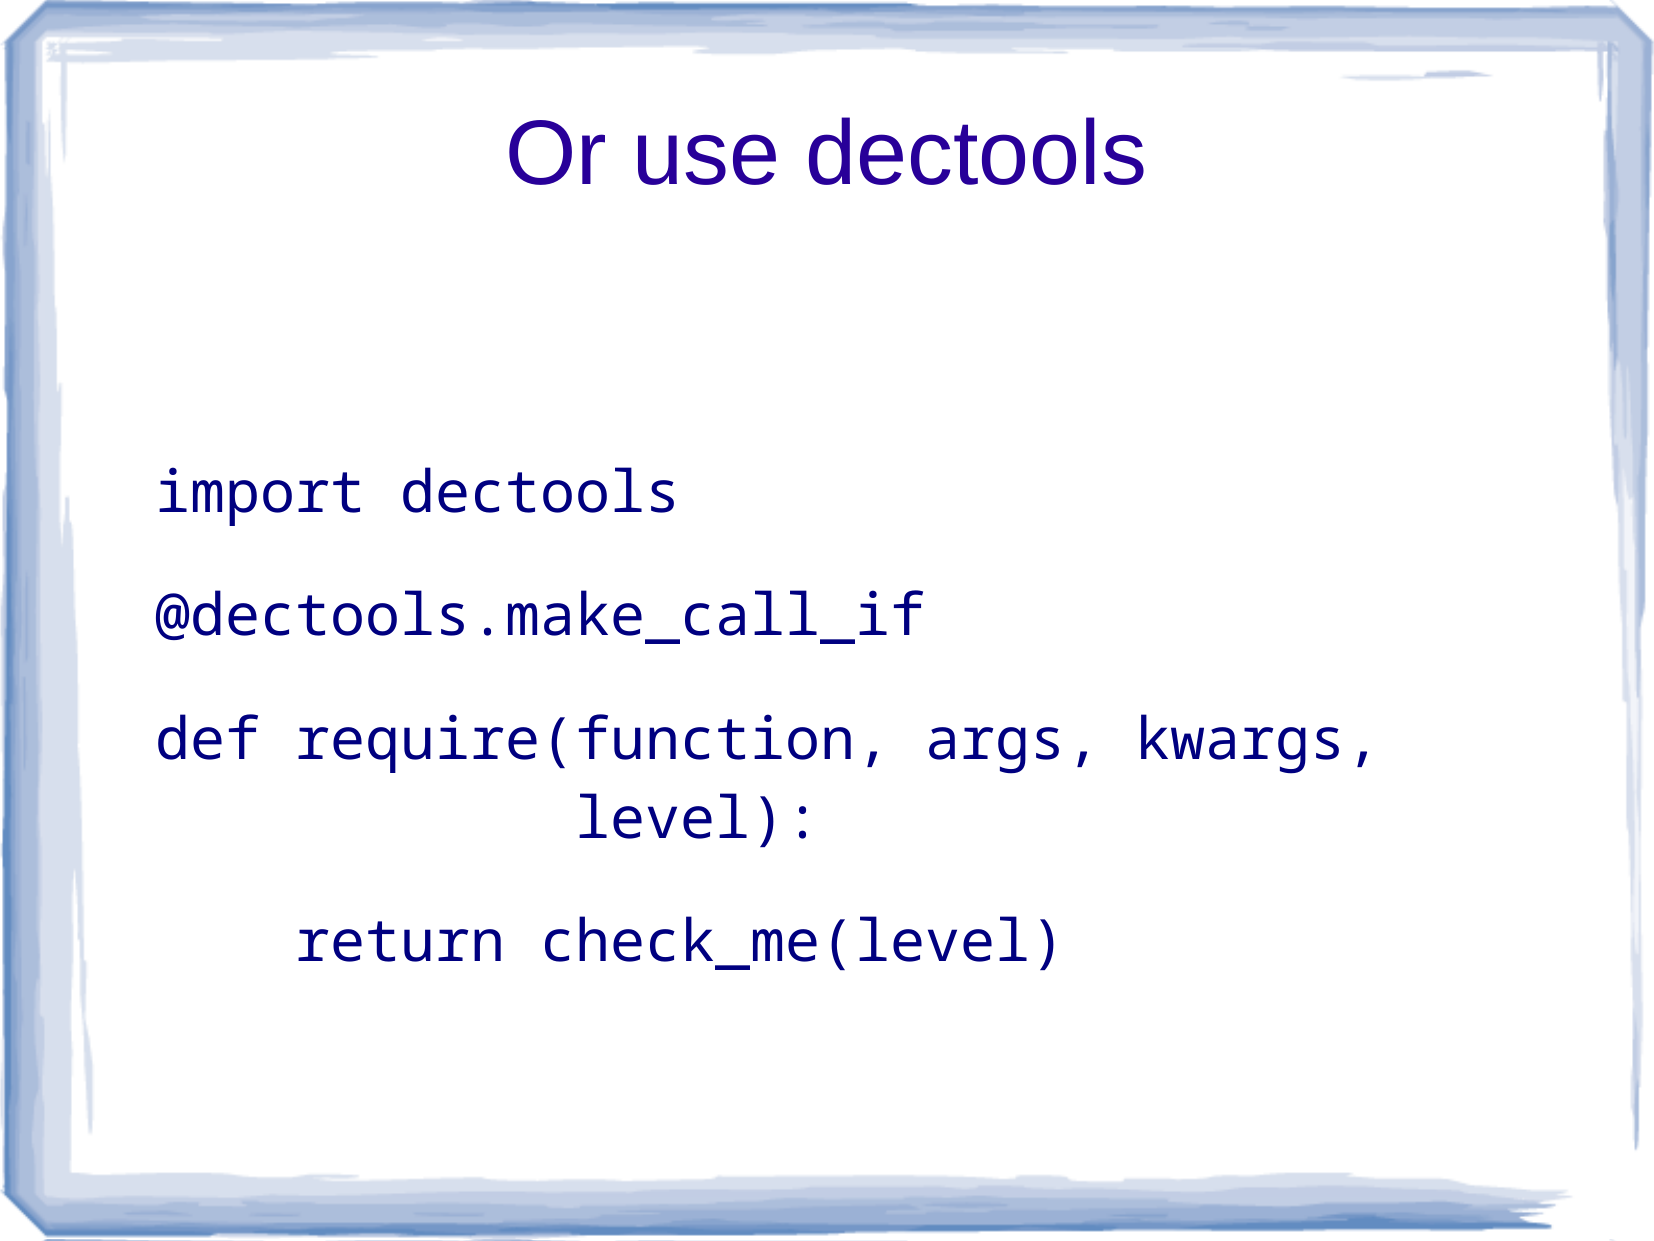

# Or use dectools
import dectools
@dectools.make_call_if
def require(function, args, kwargs, level):
 return check_me(level)